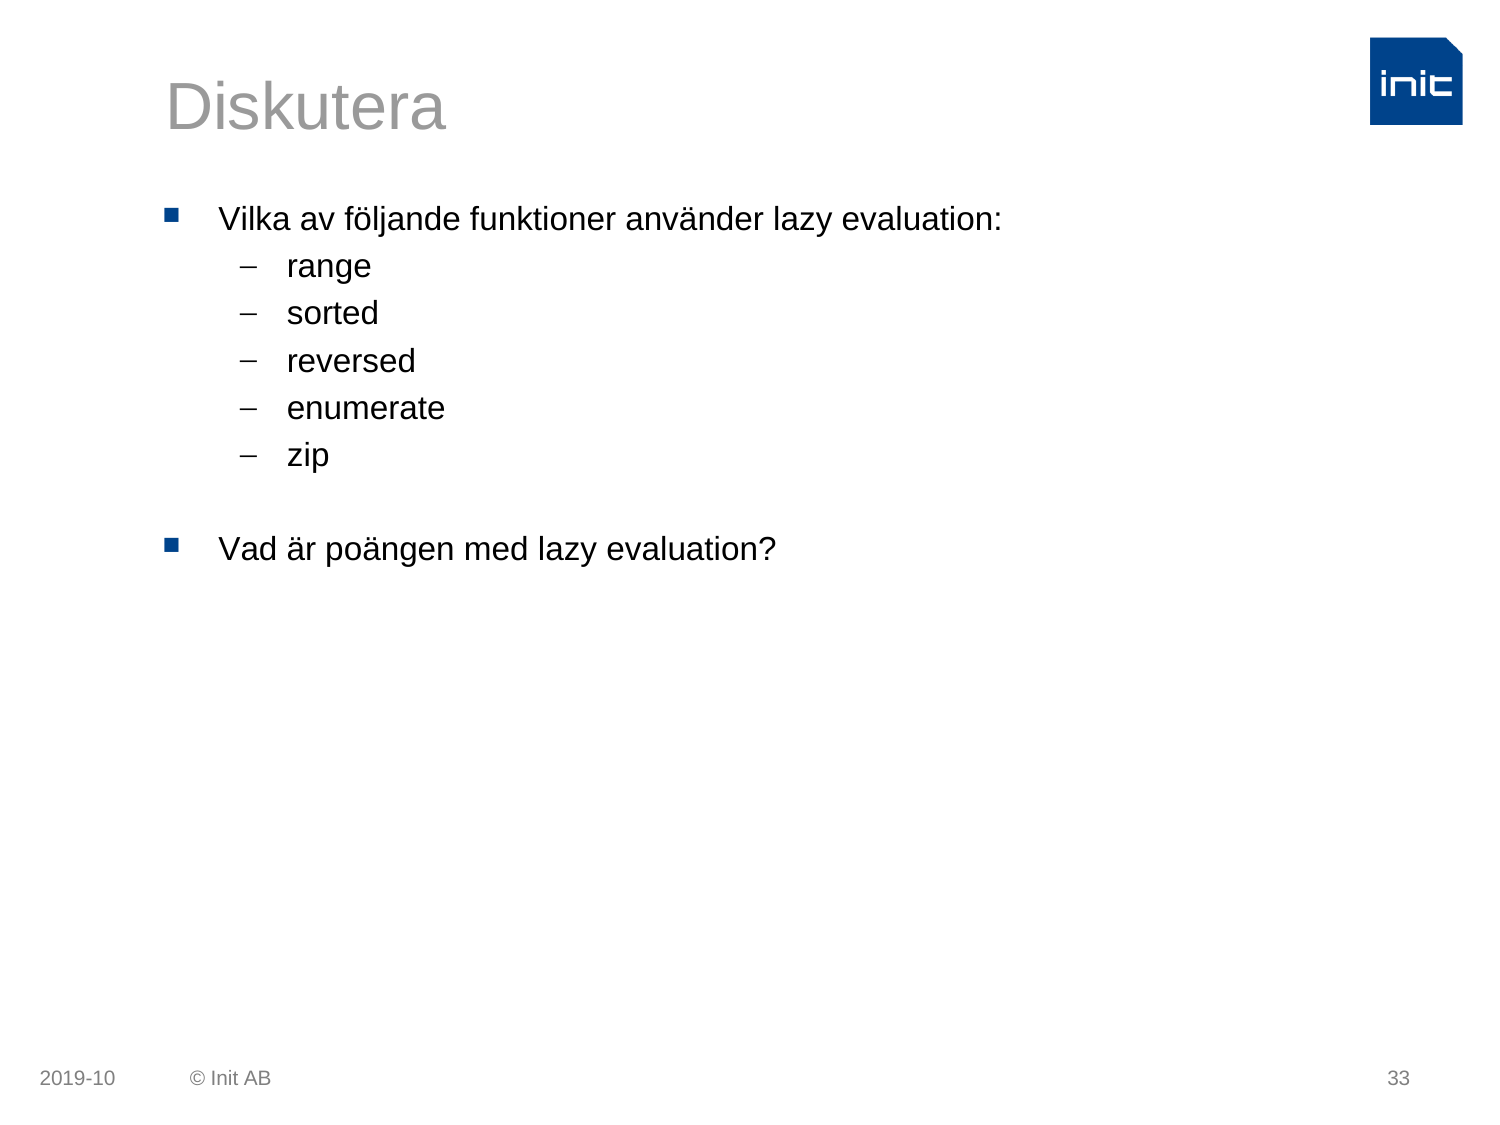

Diskutera
Vilka av följande funktioner använder lazy evaluation:
range
sorted
reversed
enumerate
zip
Vad är poängen med lazy evaluation?
2019-10
© Init AB